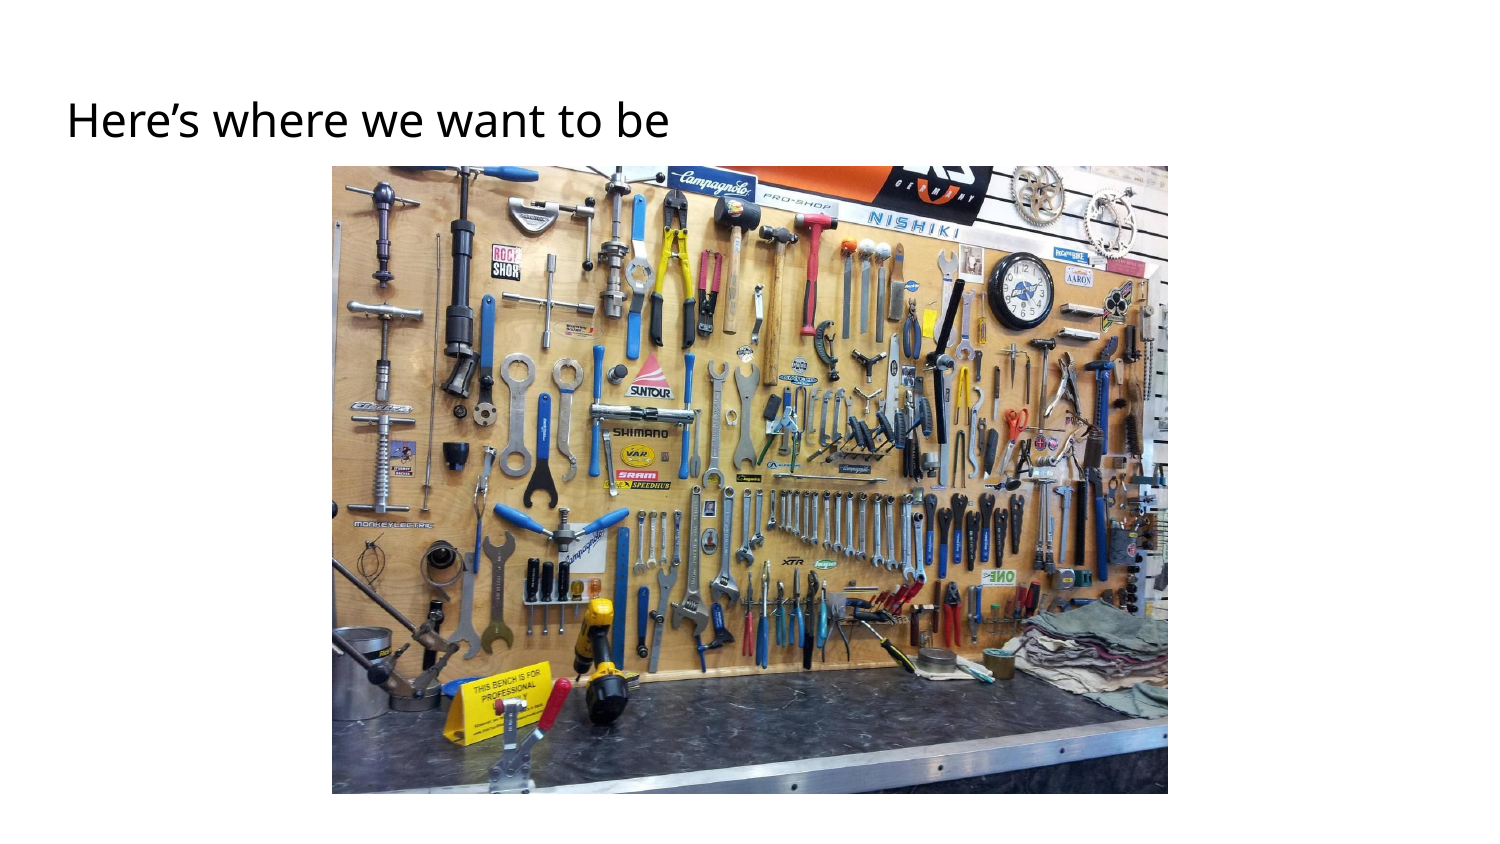

# Here’s where we want to be